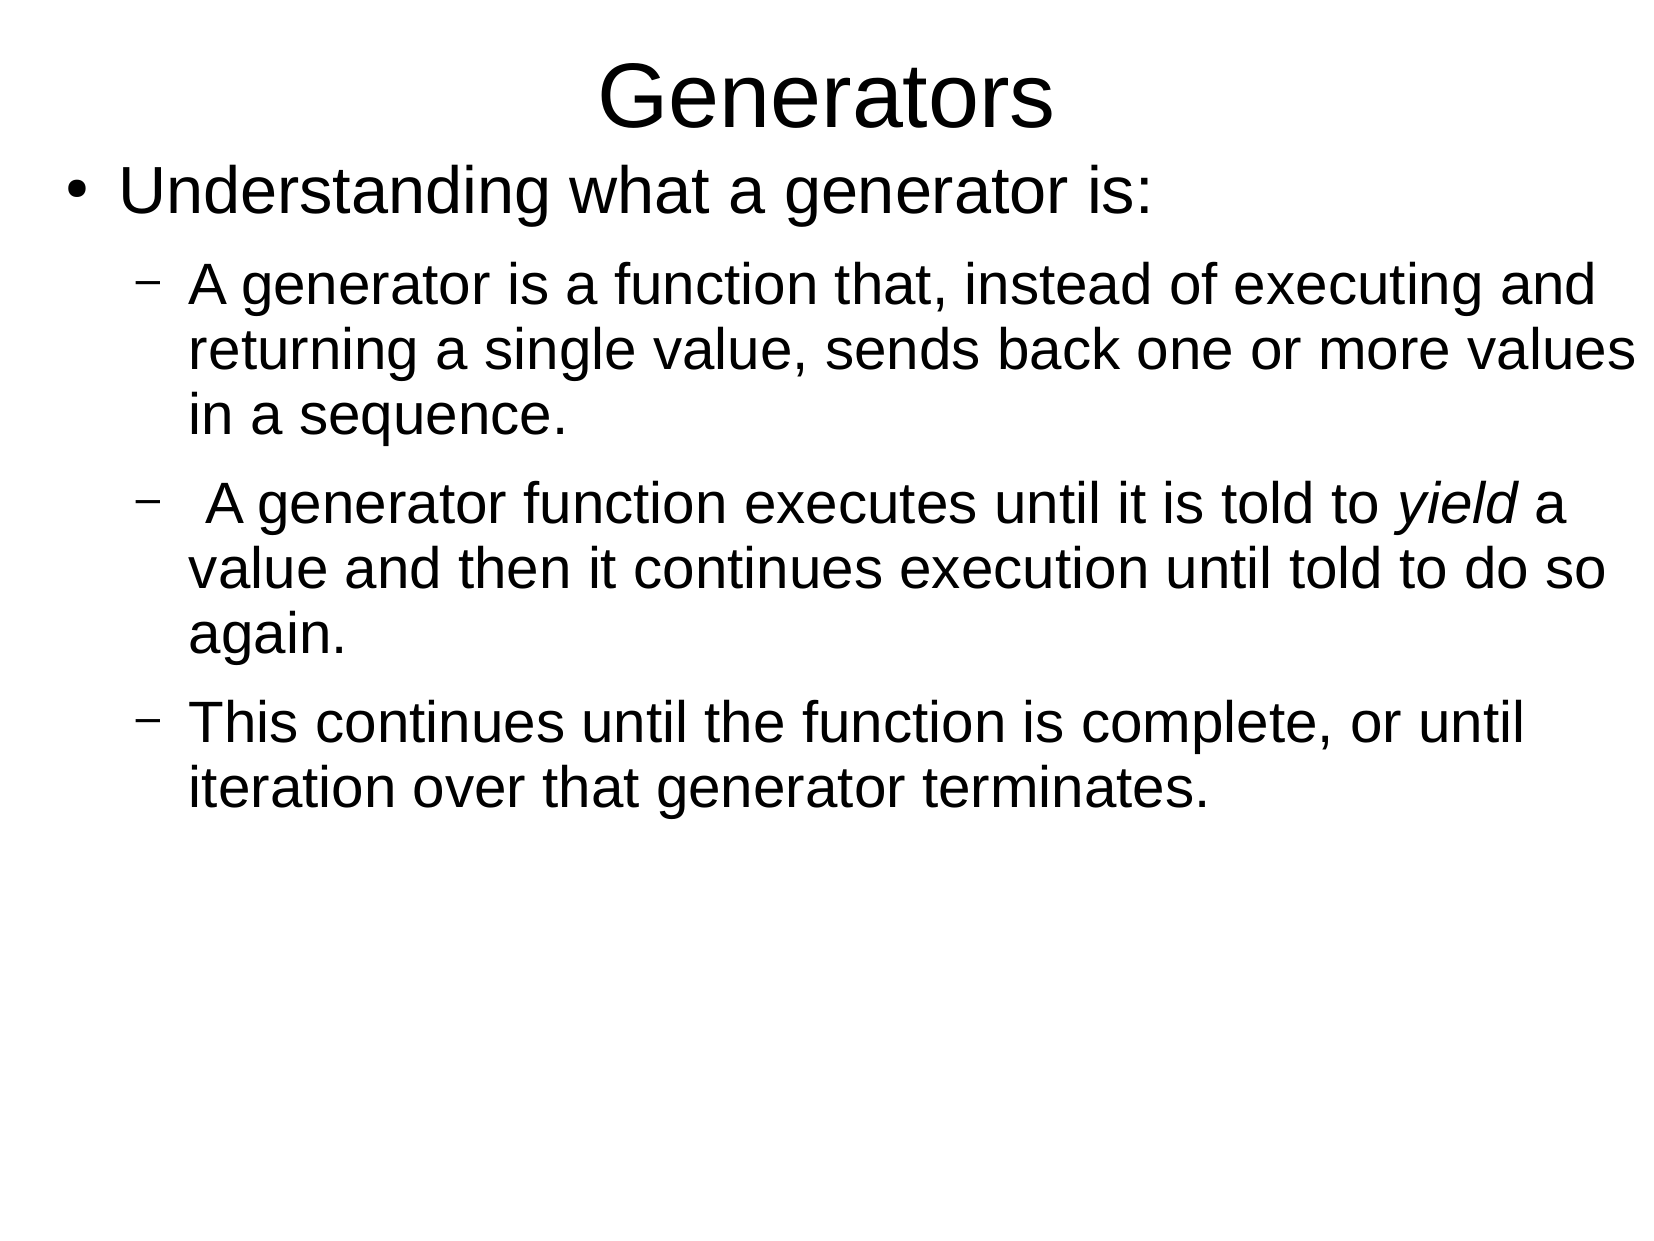

# Generators
Understanding what a generator is:
A generator is a function that, instead of executing and returning a single value, sends back one or more values in a sequence.
 A generator function executes until it is told to yield a value and then it continues execution until told to do so again.
This continues until the function is complete, or until iteration over that generator terminates.